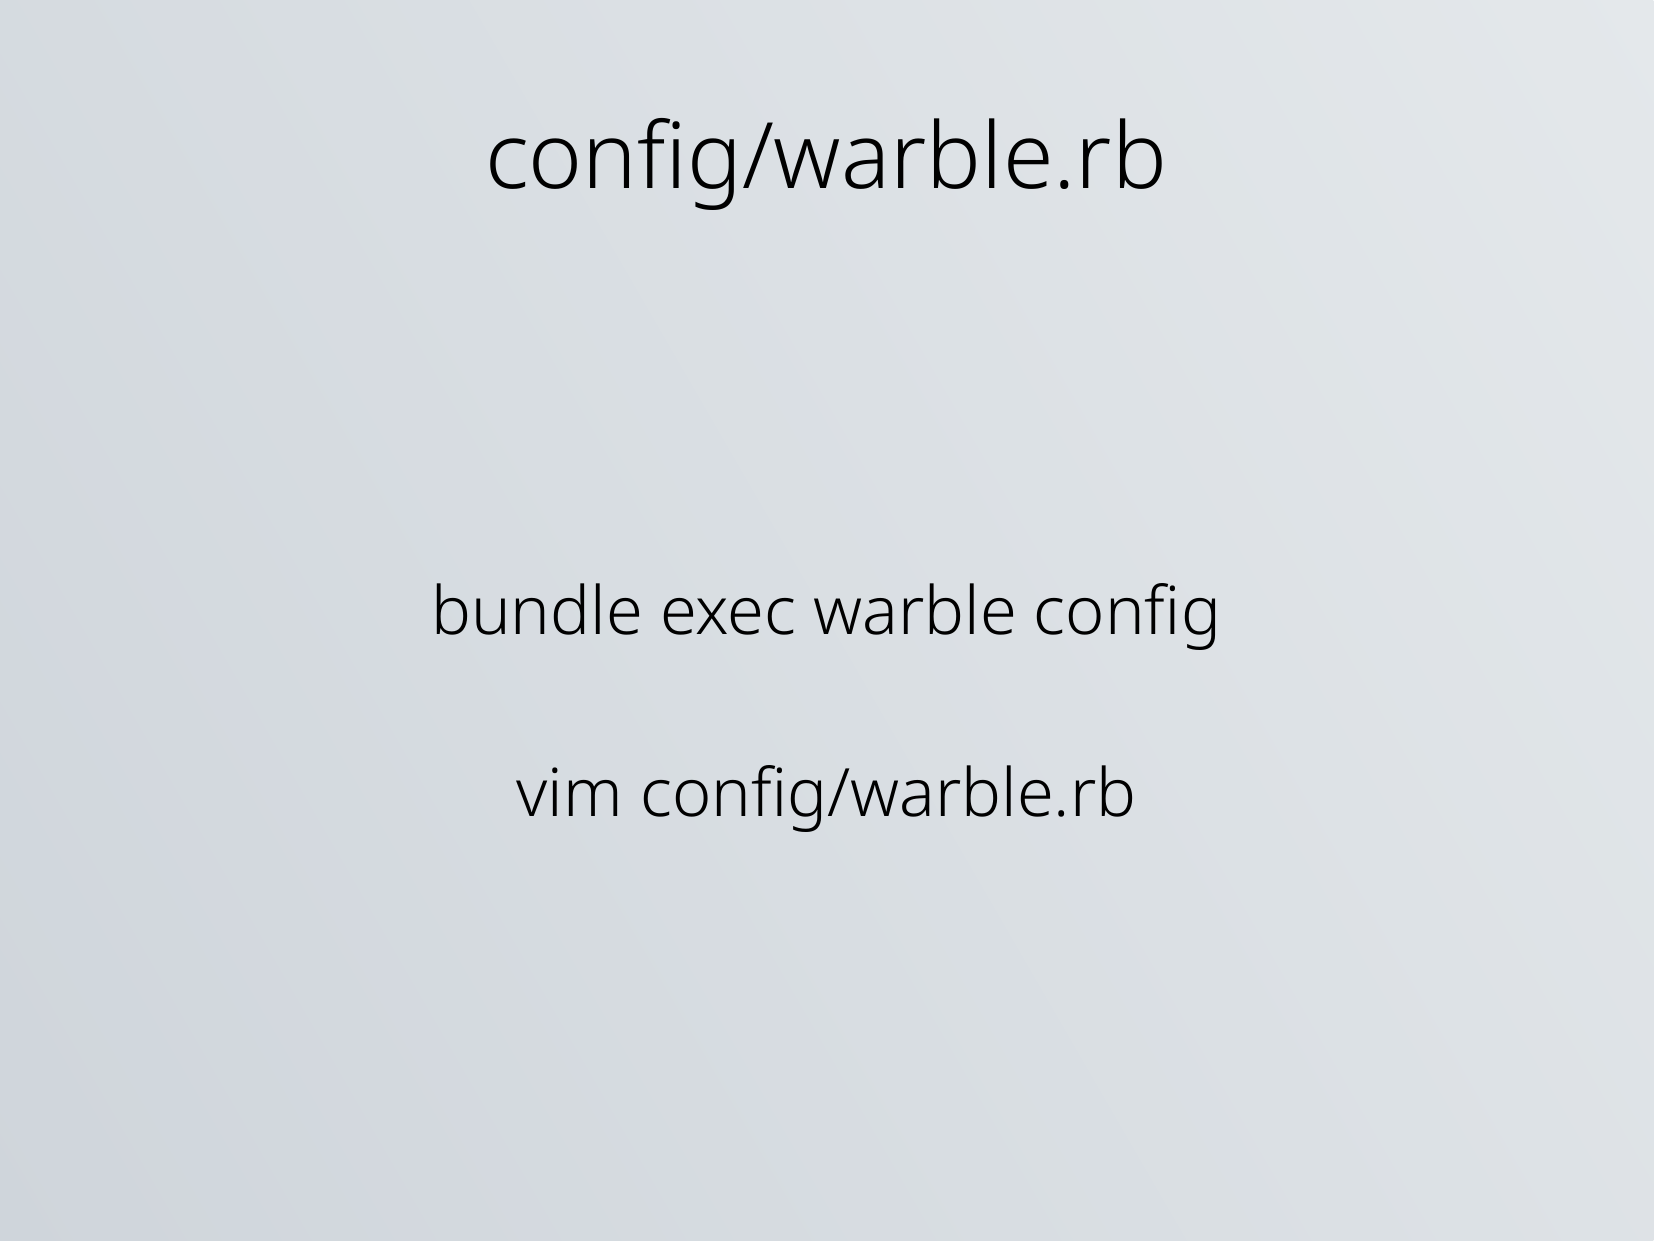

# config/warble.rb
bundle exec warble config
vim config/warble.rb